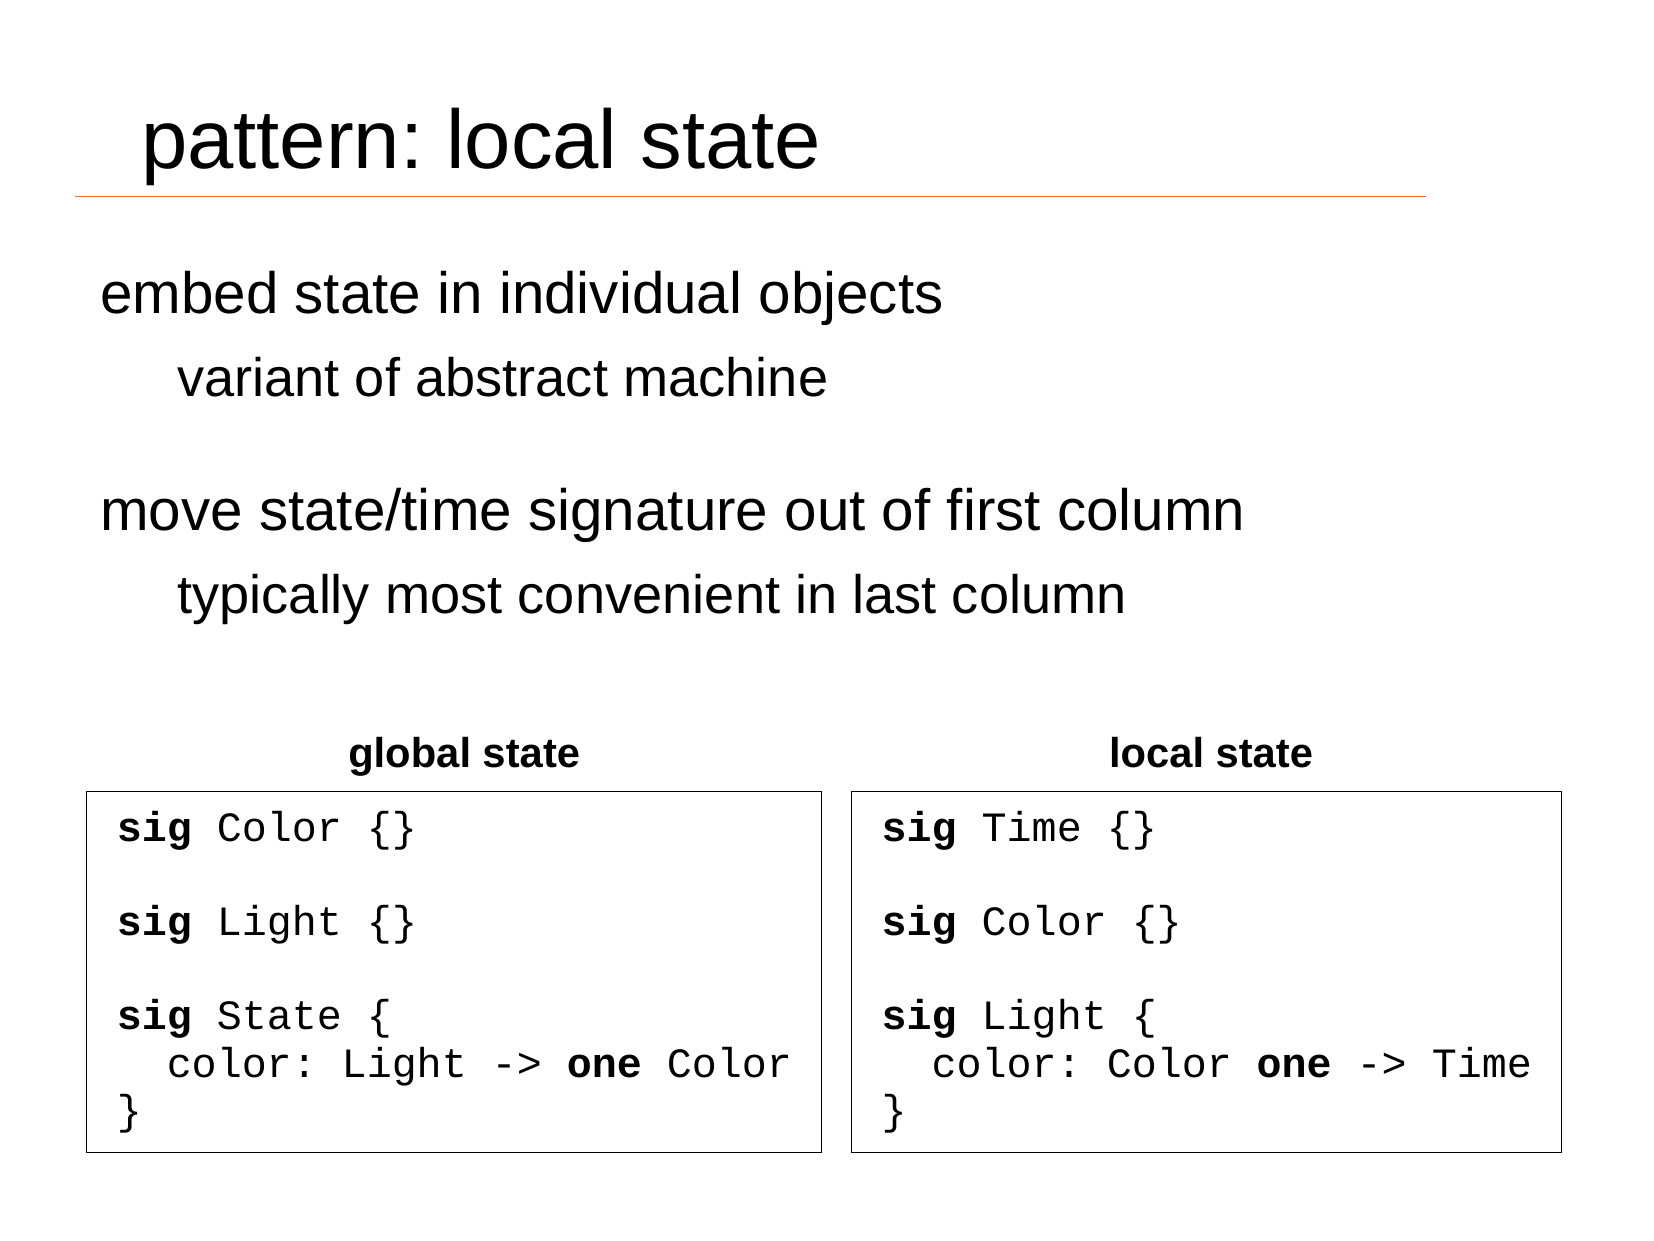

# pattern: local state
embed state in individual objects
variant of abstract machine
move state/time signature out of first column
typically most convenient in last column
global state local state
sig Color {}
sig Light {}
sig State {
 color: Light -> one Color
}
sig Time {}
sig Color {}
sig Light {
 color: Color one -> Time
}